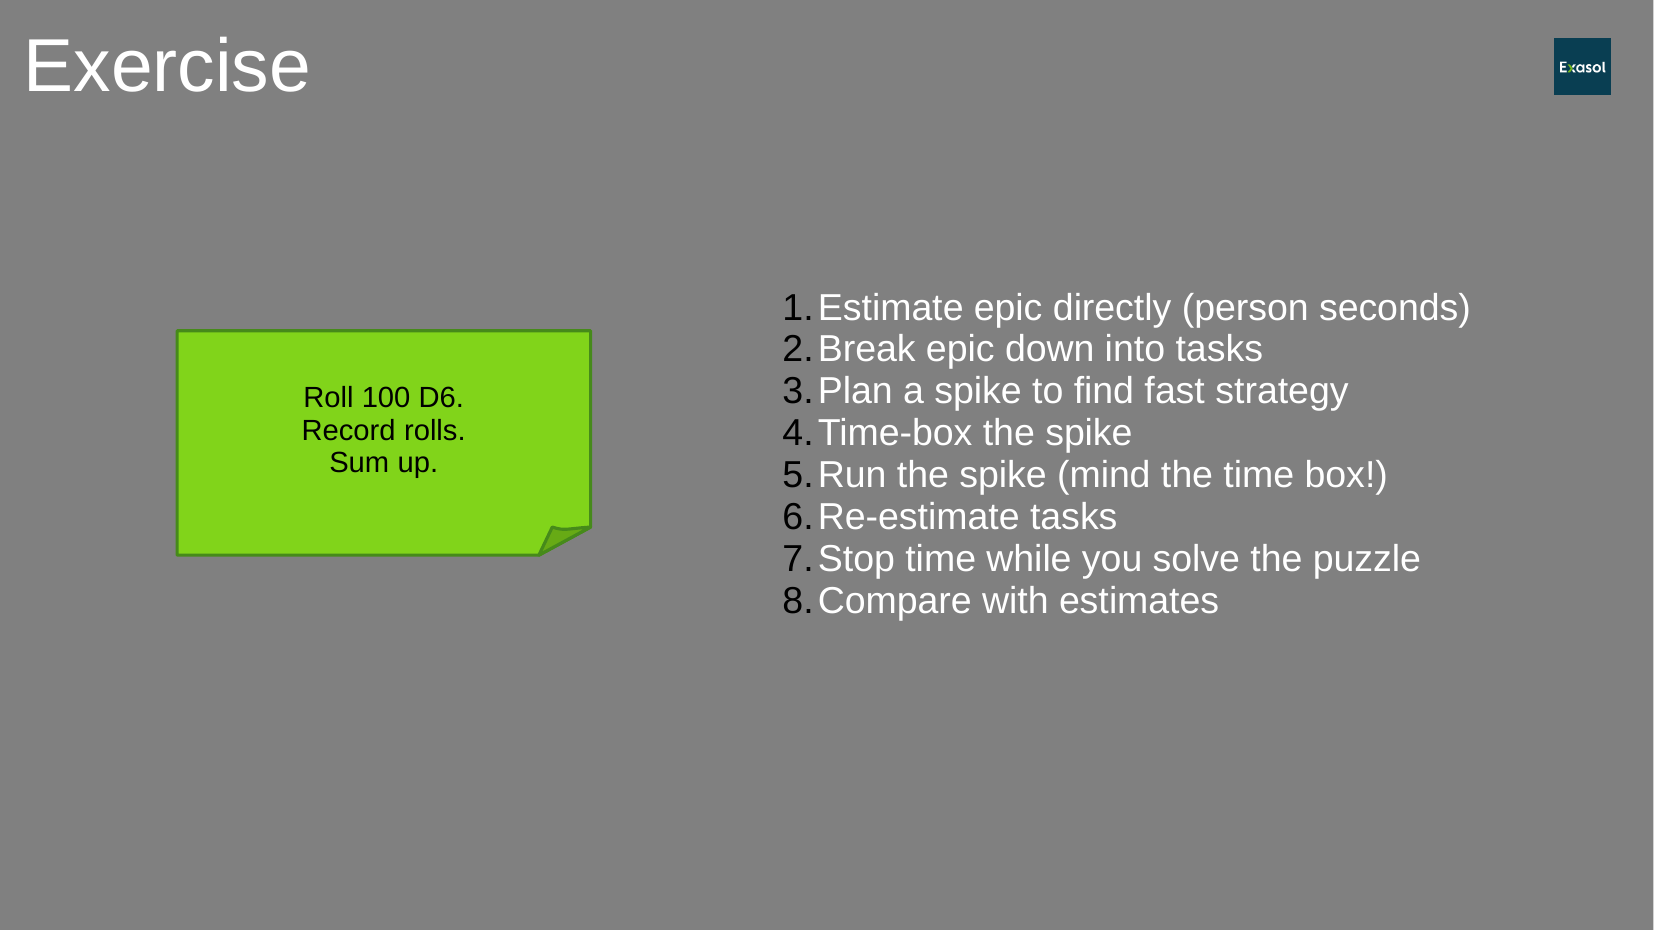

# Exercise
Estimate epic directly (person seconds)
Break epic down into tasks
Plan a spike to find fast strategy
Time-box the spike
Run the spike (mind the time box!)
Re-estimate tasks
Stop time while you solve the puzzle
Compare with estimates
Roll 100 D6.
Record rolls.
Sum up.